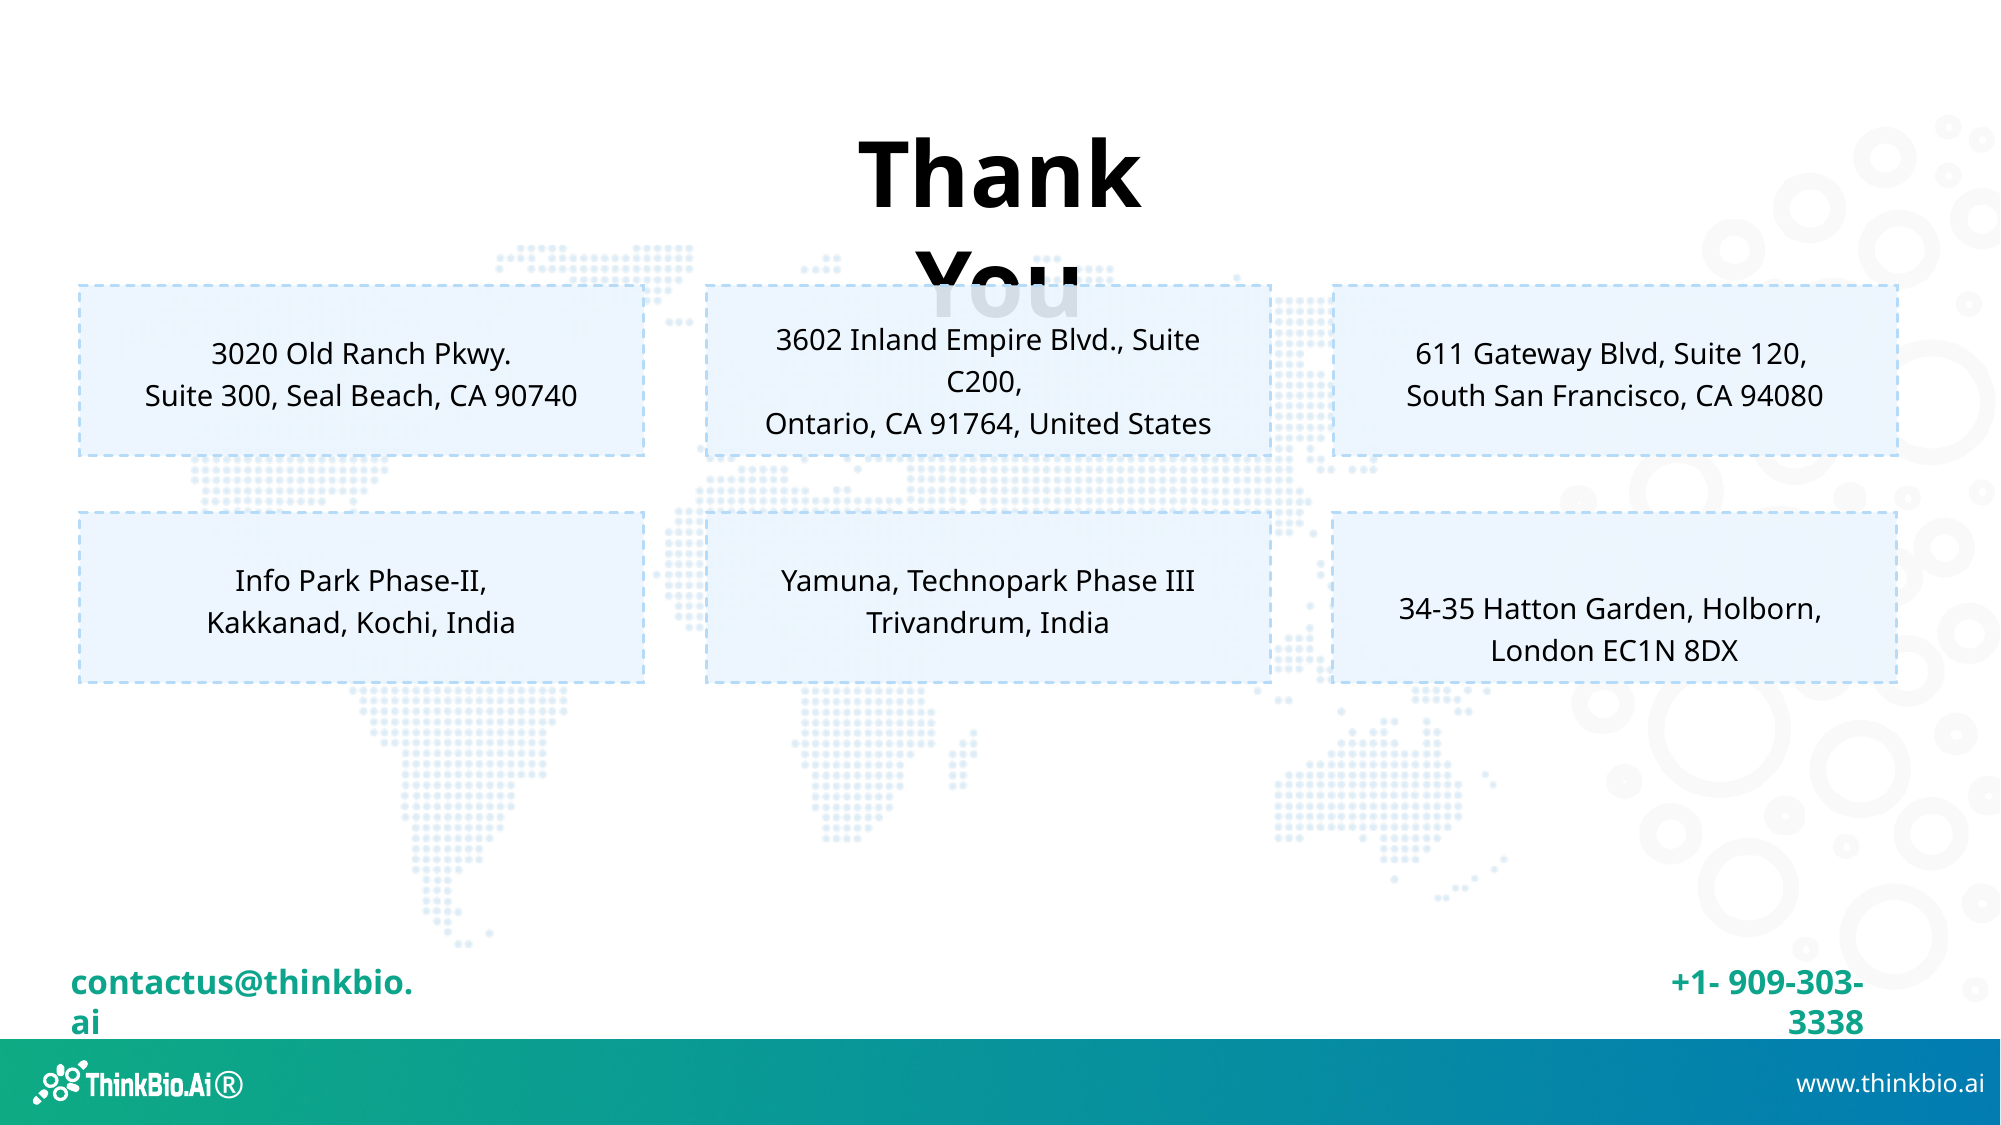

Thank You
3020 Old Ranch Pkwy.
Suite 300, Seal Beach, CA 90740
3602 Inland Empire Blvd., Suite C200,
Ontario, CA 91764, United States
611 Gateway Blvd, Suite 120,
South San Francisco, CA 94080
Info Park Phase-II,
Kakkanad, Kochi, India
Yamuna, Technopark Phase III
Trivandrum, India
34-35 Hatton Garden, Holborn,
London EC1N 8DX
contactus@thinkbio.ai
+1- 909-303-3338